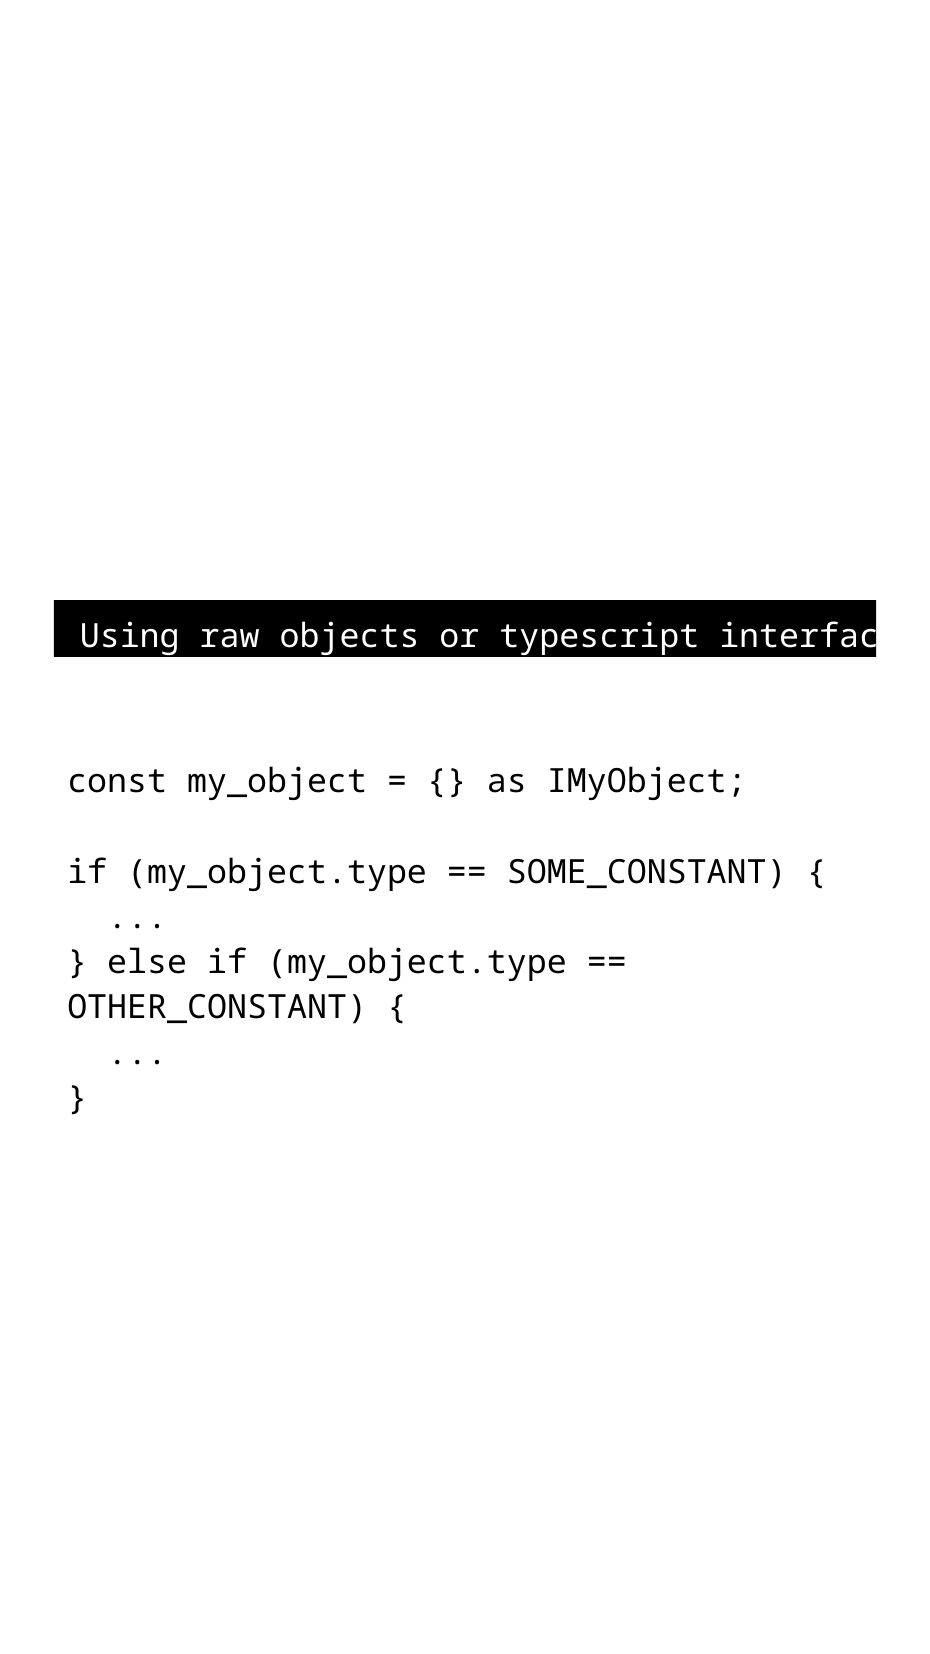

Using raw objects or typescript interfaces
const my_object = {} as IMyObject;
if (my_object.type == SOME_CONSTANT) {
 ...
} else if (my_object.type == OTHER_CONSTANT) {
 ...
}